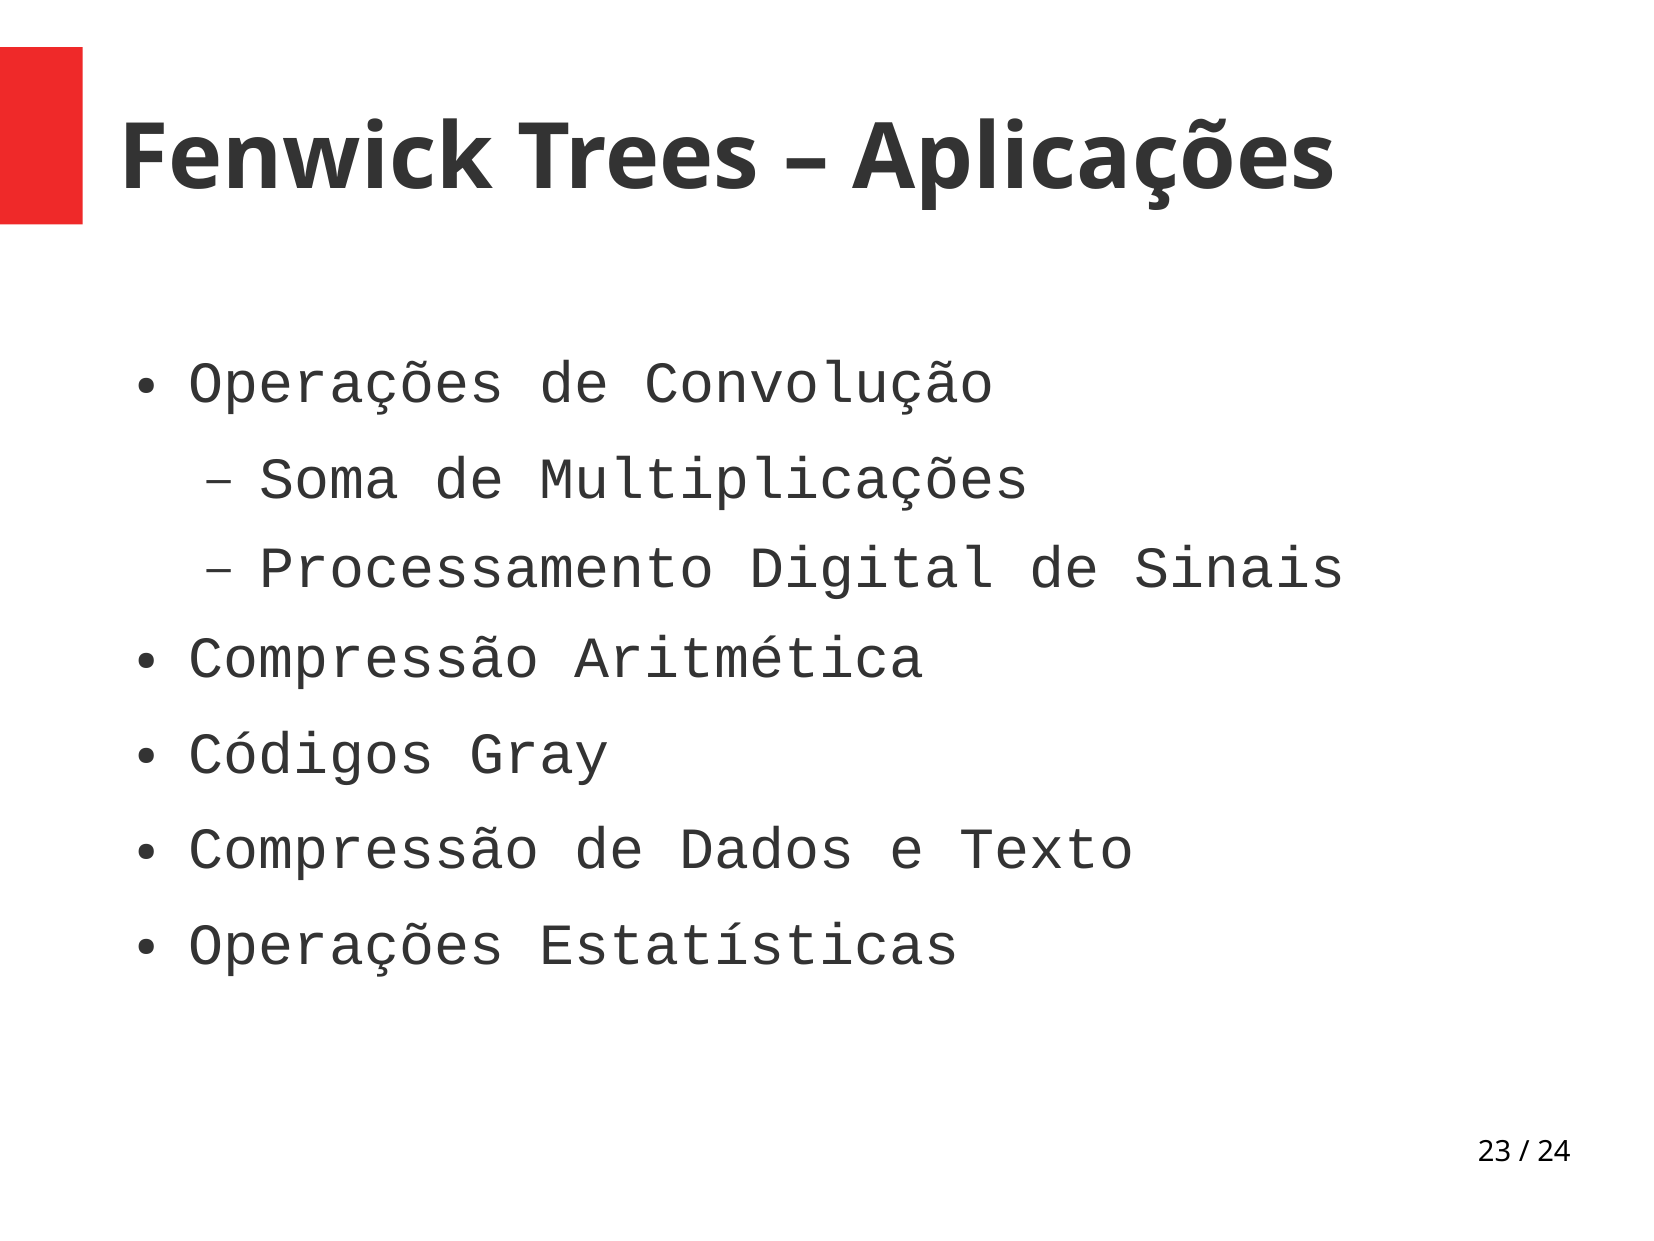

# Fenwick Trees – Aplicações
Operações de Convolução
Soma de Multiplicações
Processamento Digital de Sinais
Compressão Aritmética
Códigos Gray
Compressão de Dados e Texto
Operações Estatísticas
23